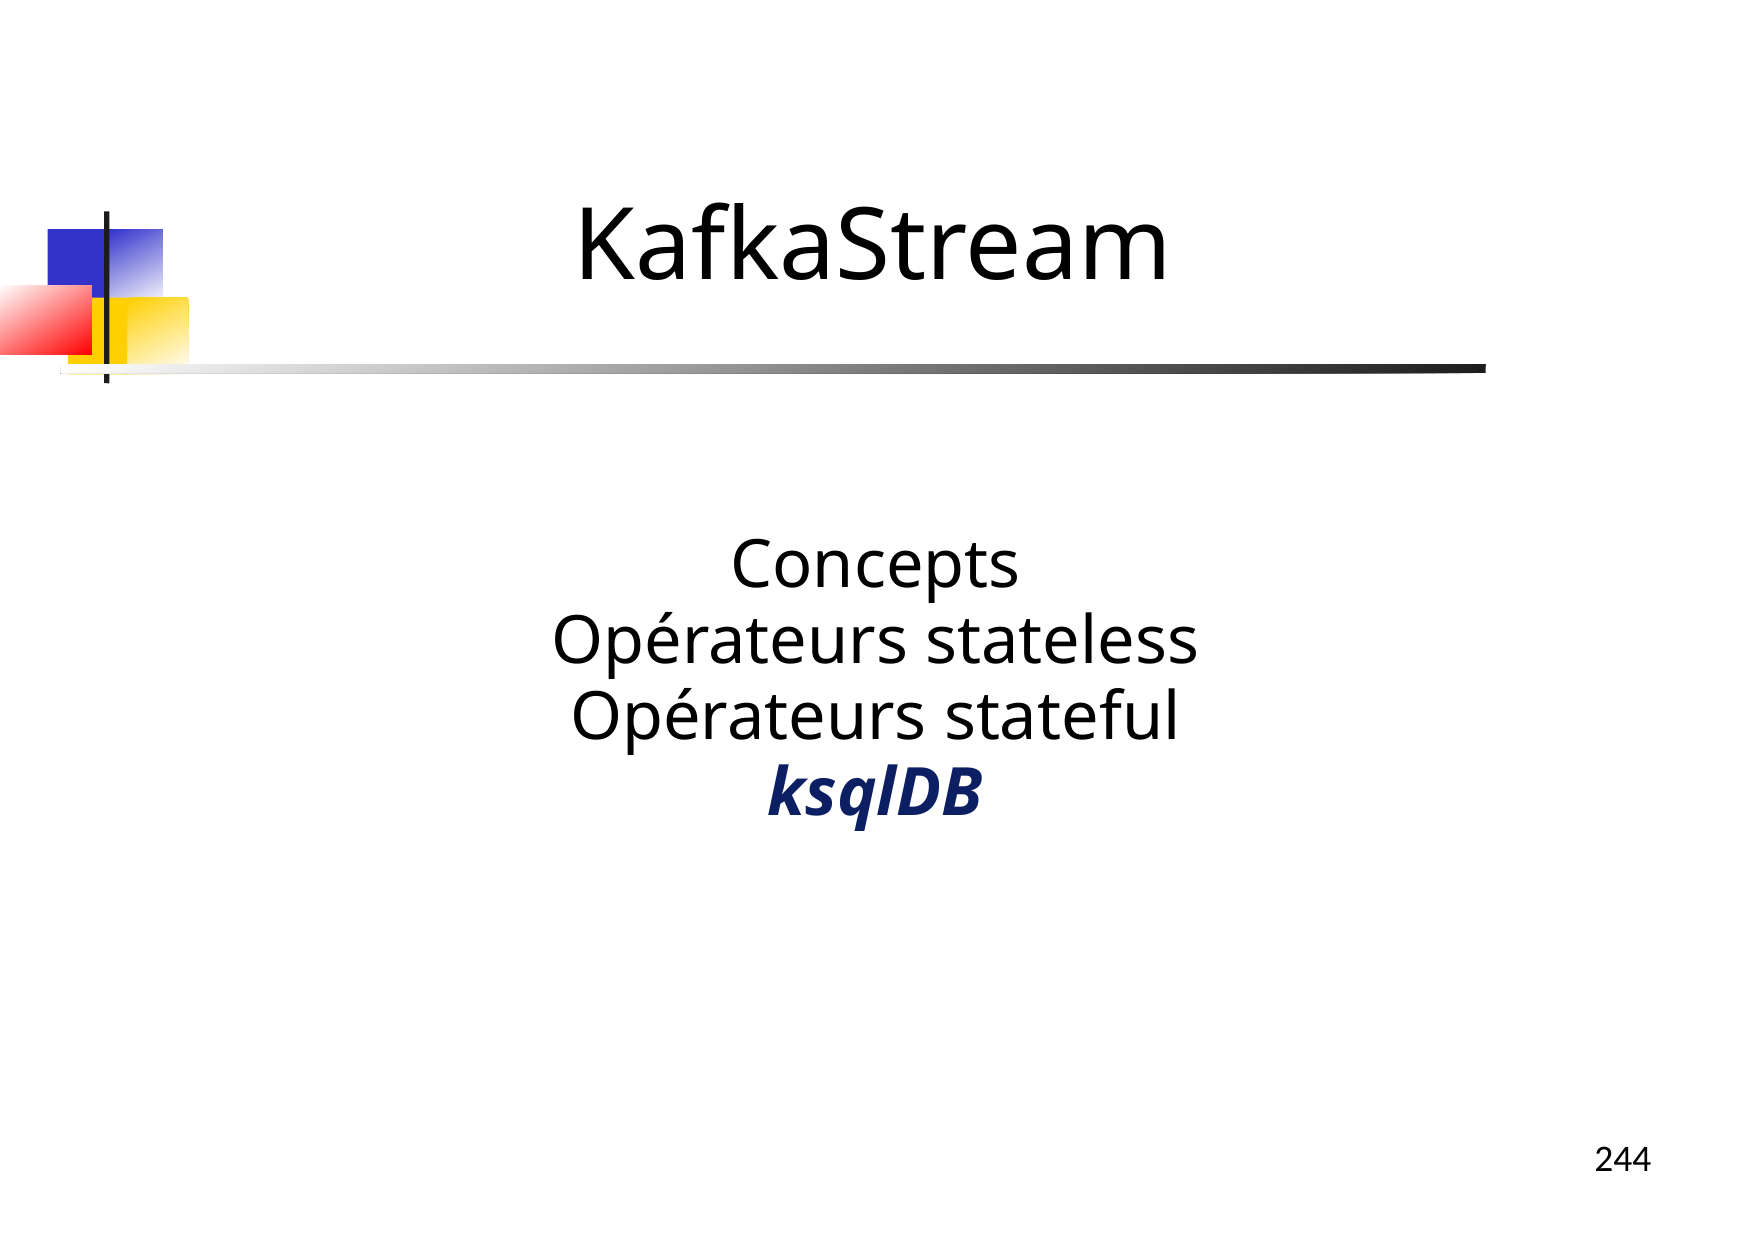

# KafkaStream
Concepts
Opérateurs stateless
Opérateurs stateful
ksqlDB